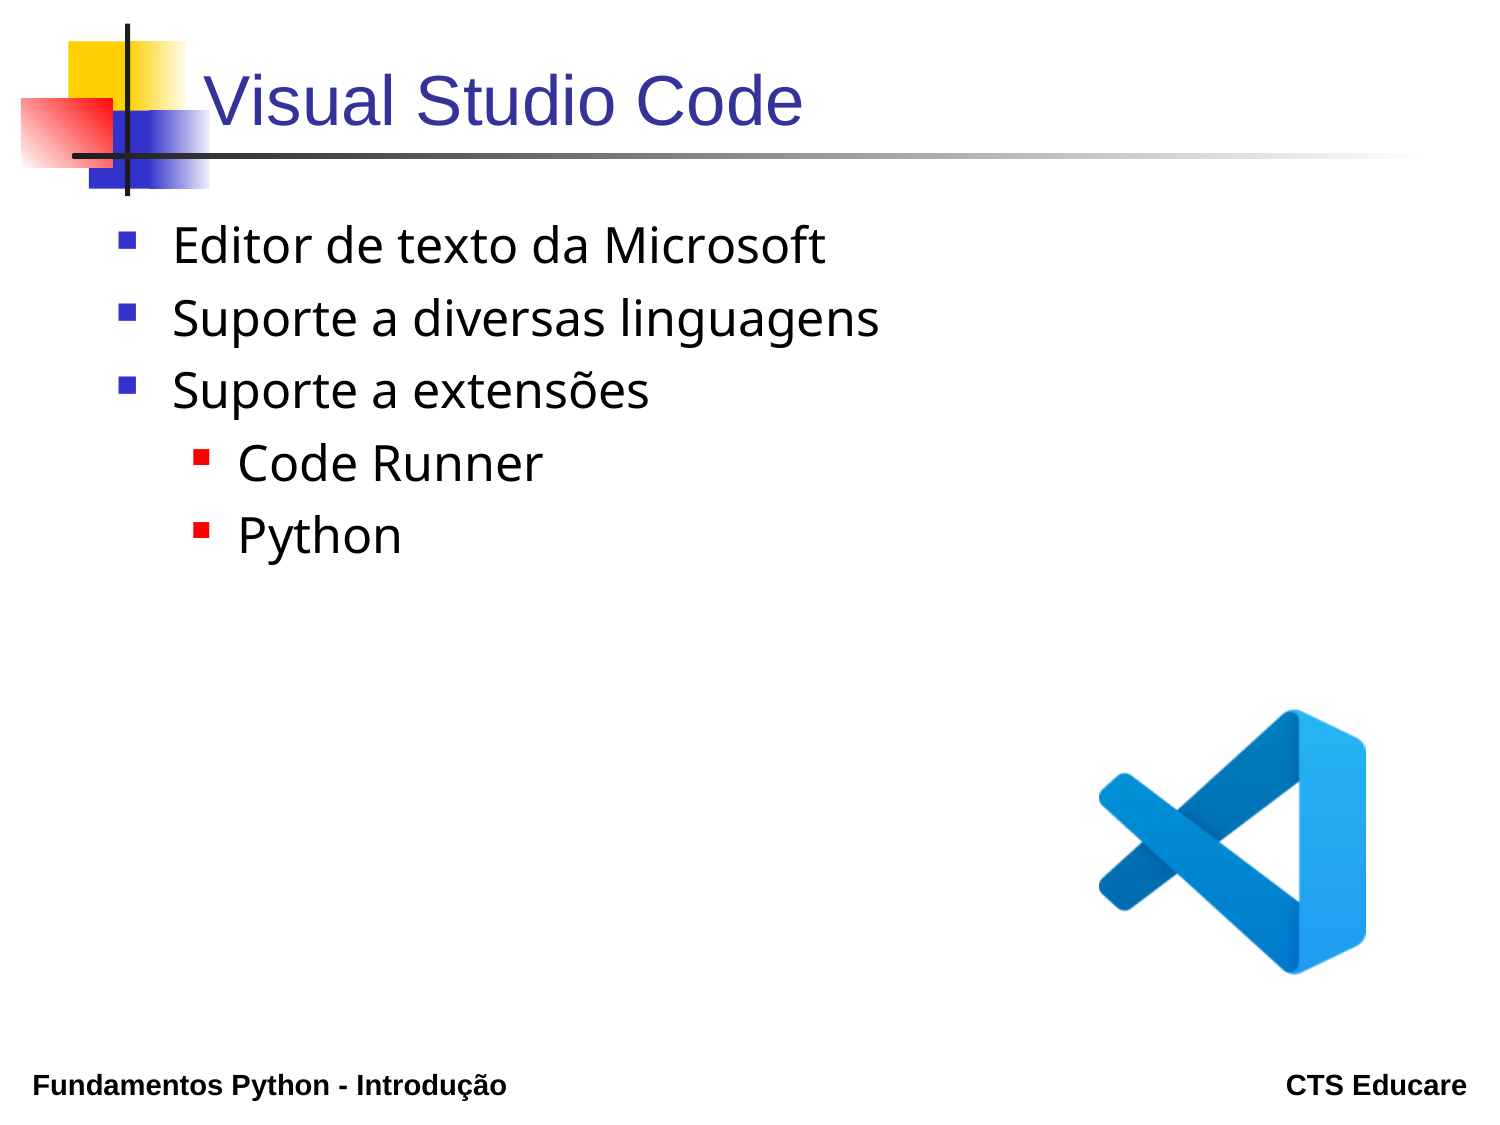

# Visual Studio Code
Editor de texto da Microsoft
Suporte a diversas linguagens
Suporte a extensões
Code Runner
Python